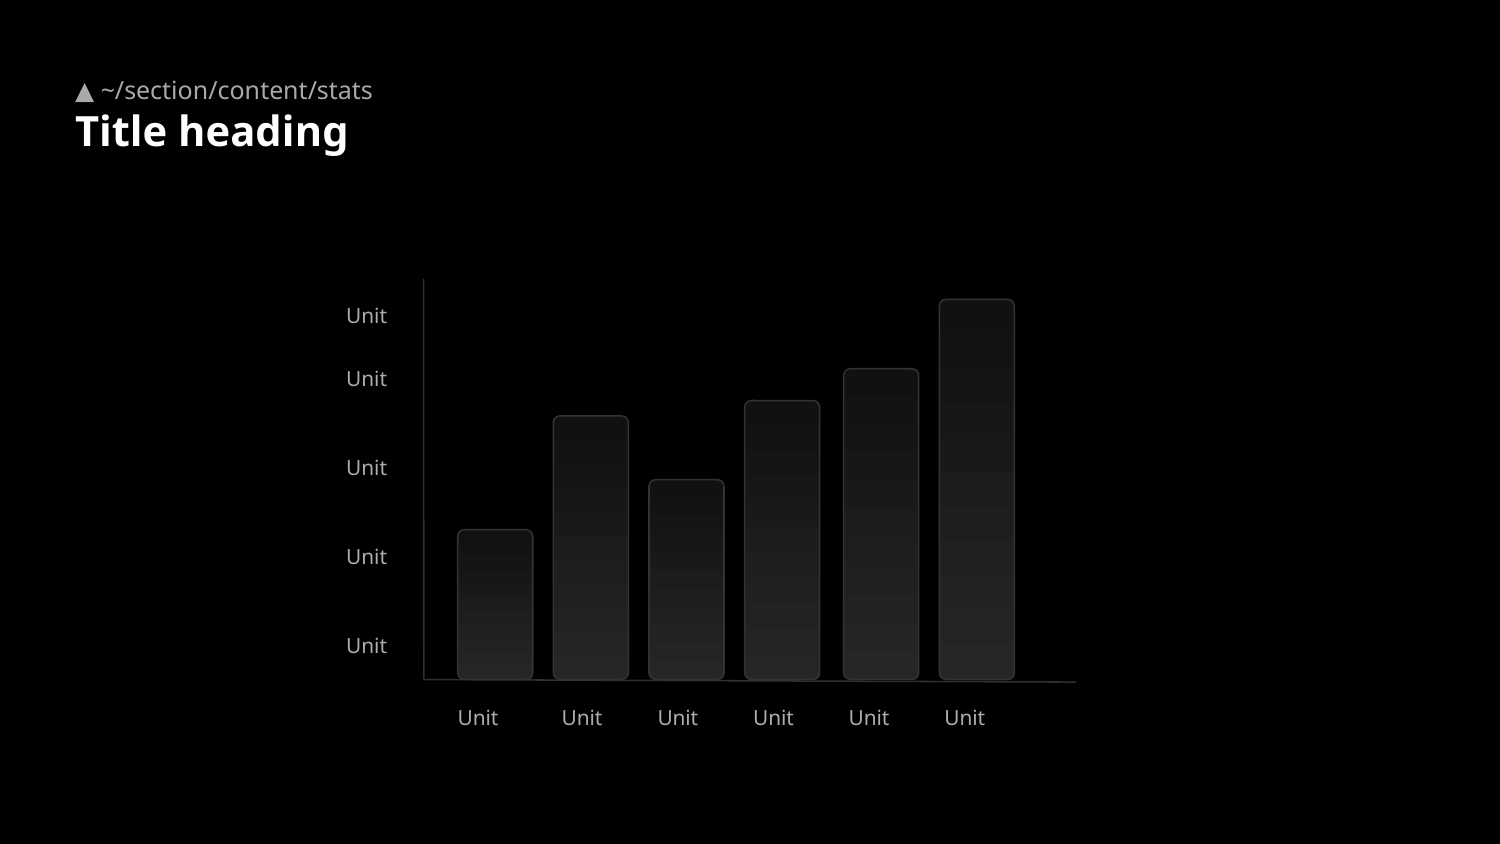

▲ ~/section/content/stats
Title heading
Unit
Unit
Unit
Unit
Unit
Unit
Unit
Unit
Unit
Unit
Unit